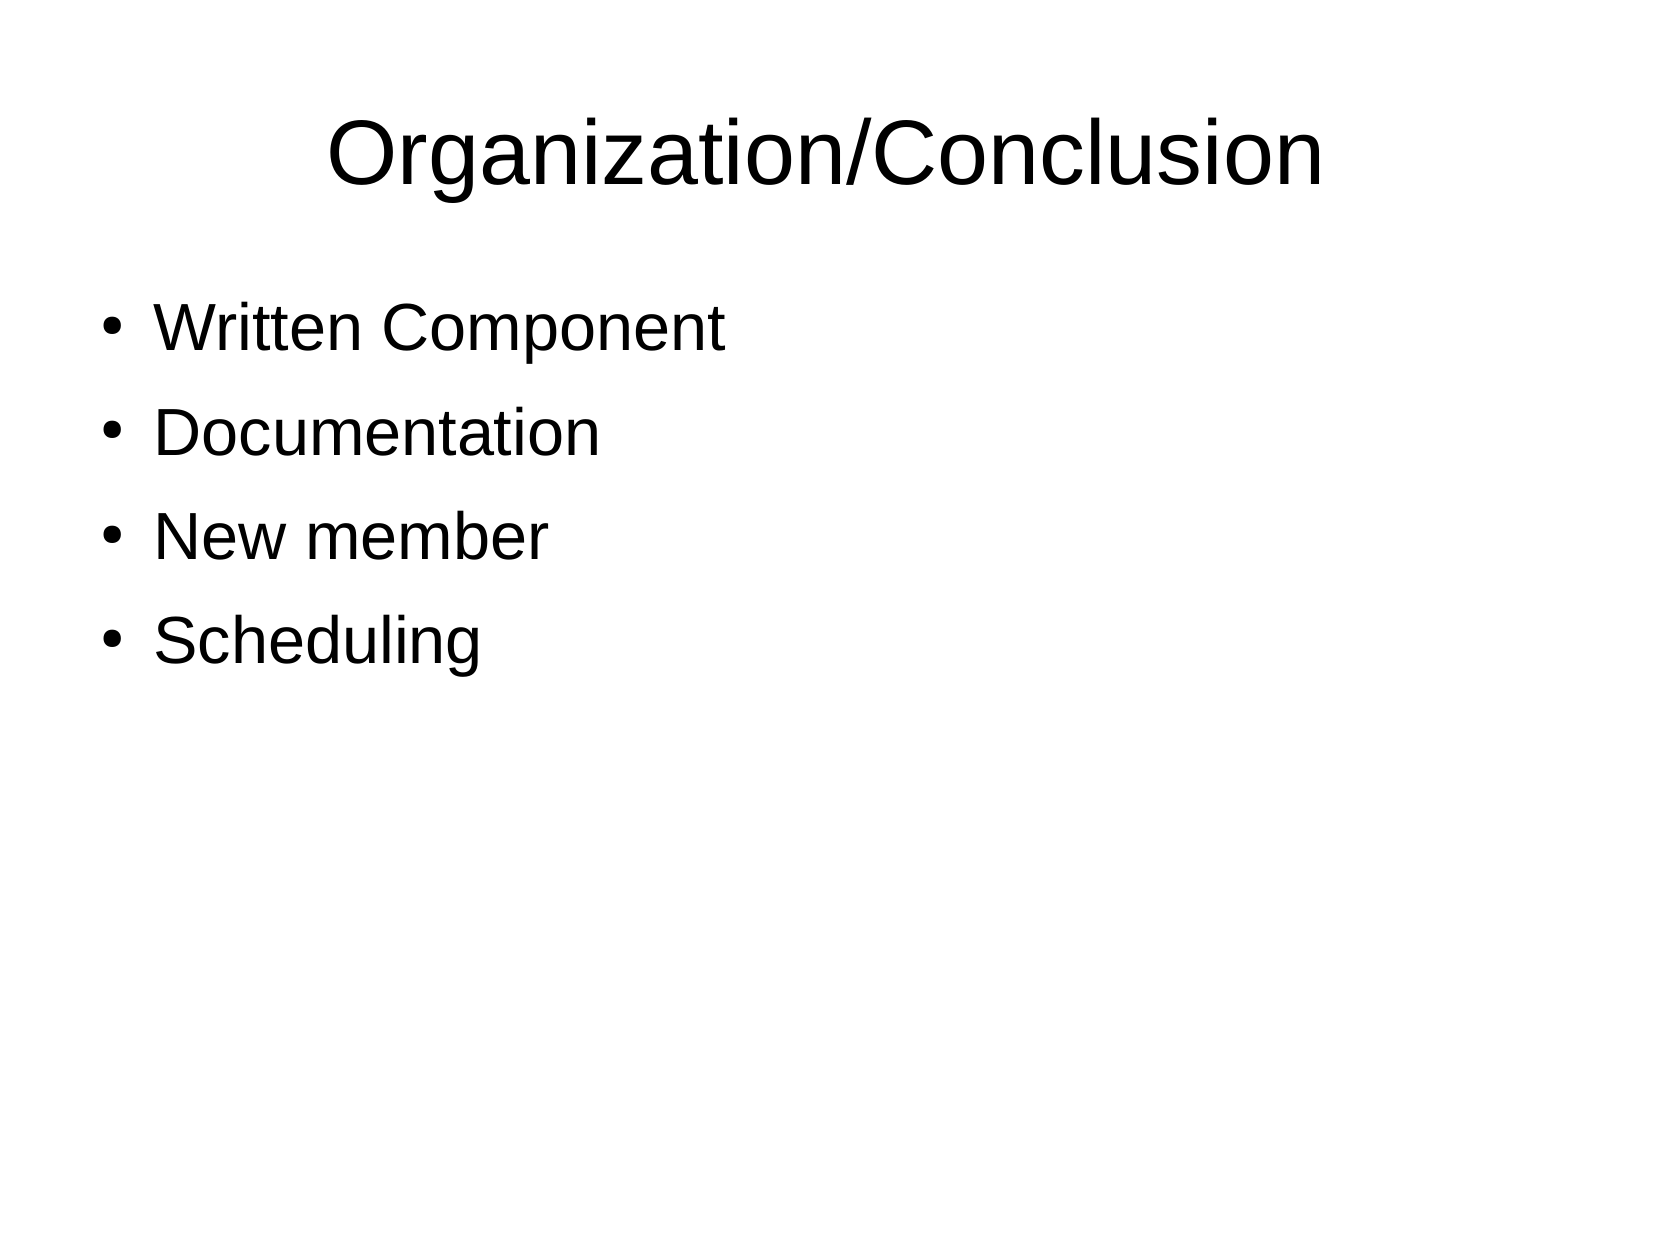

# Organization/Conclusion
Written Component
Documentation
New member
Scheduling